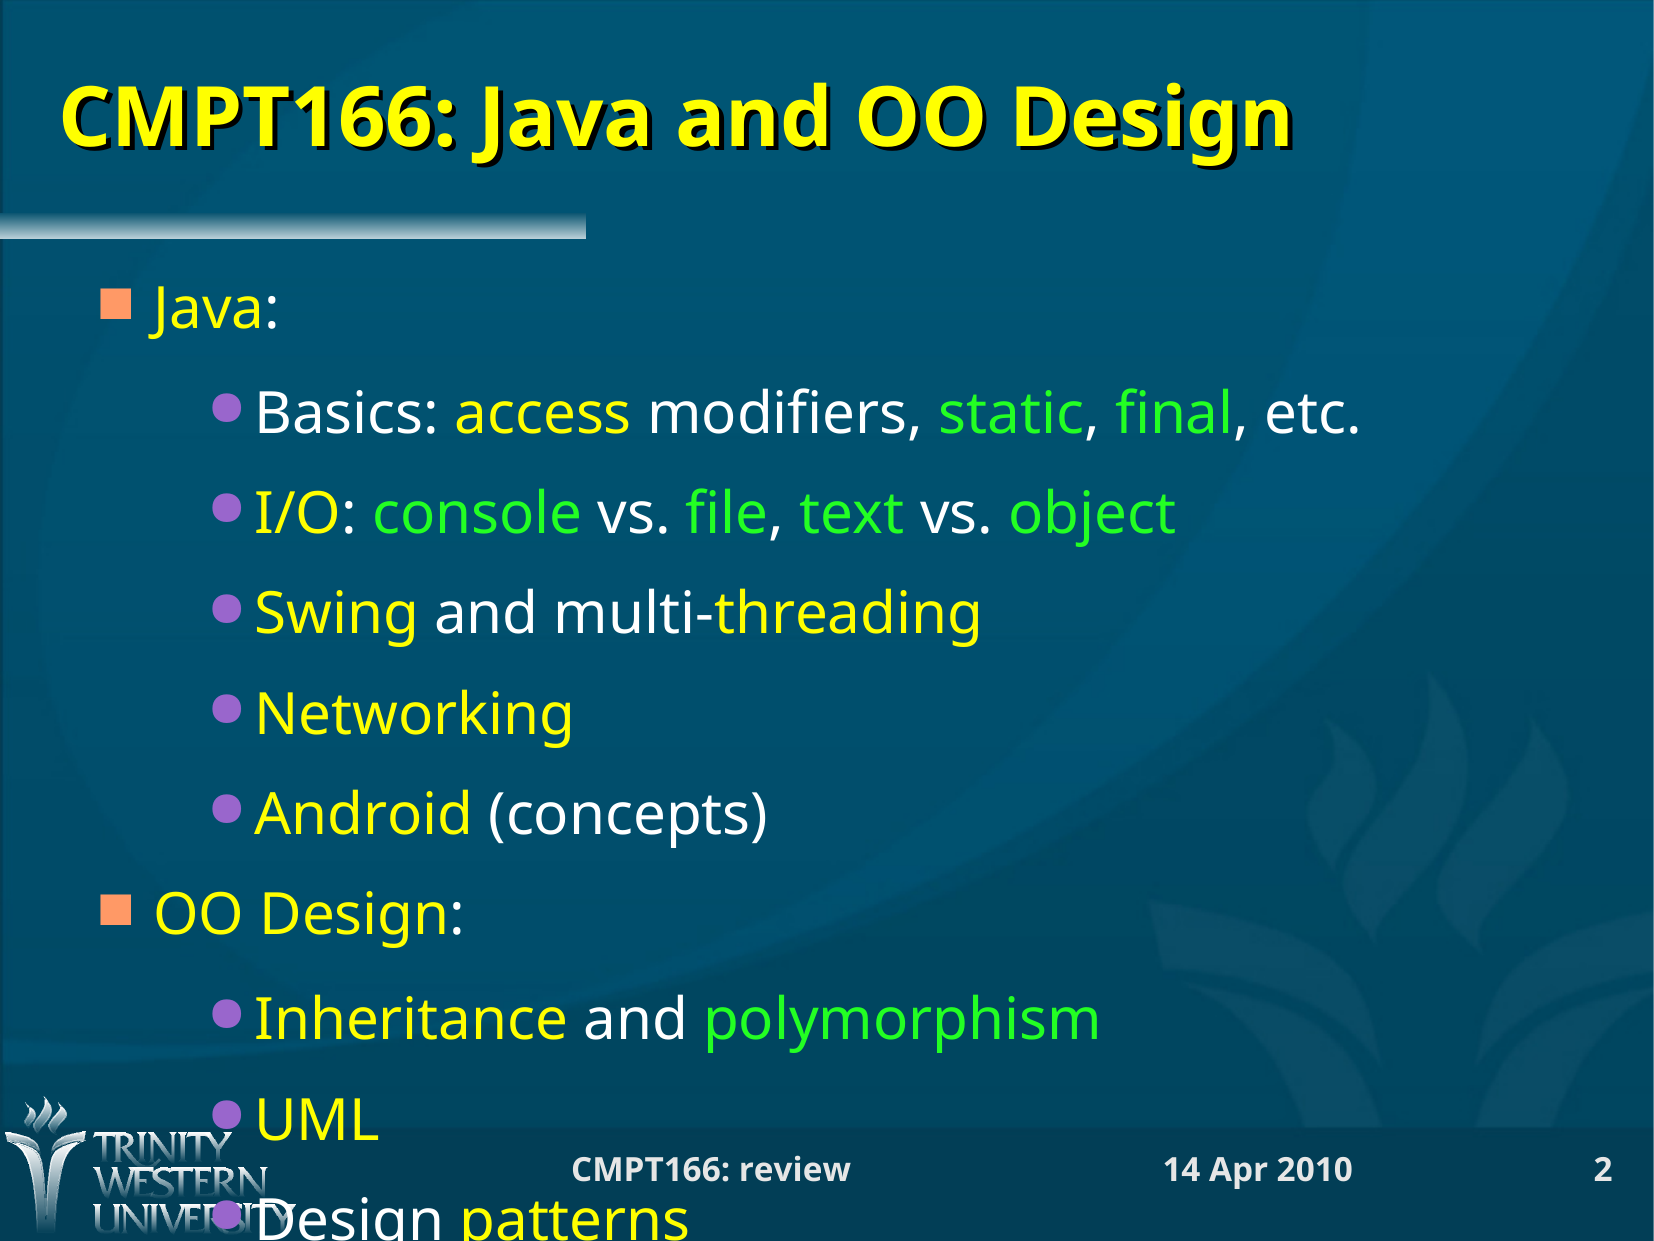

# CMPT166: Java and OO Design
Java:
Basics: access modifiers, static, final, etc.
I/O: console vs. file, text vs. object
Swing and multi-threading
Networking
Android (concepts)
OO Design:
Inheritance and polymorphism
UML
Design patterns
CMPT166: review
14 Apr 2010
2